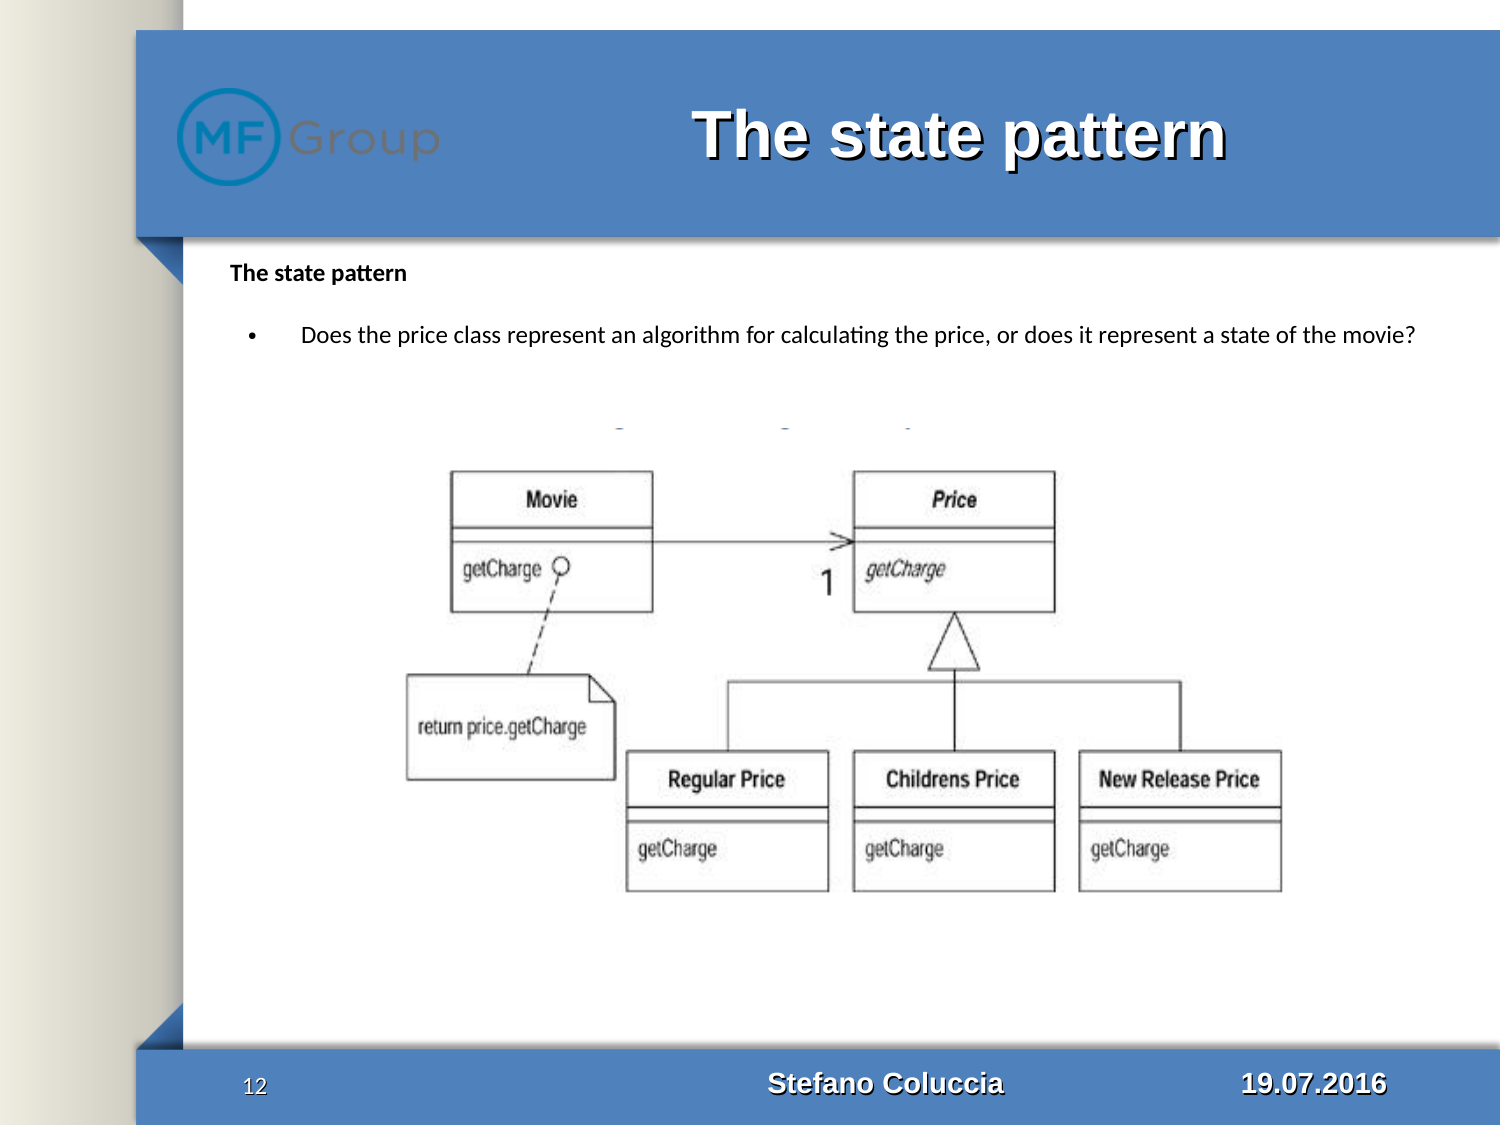

# The state pattern
The state pattern
Does the price class represent an algorithm for calculating the price, or does it represent a state of the movie?
12
Stefano Coluccia
19.07.2016